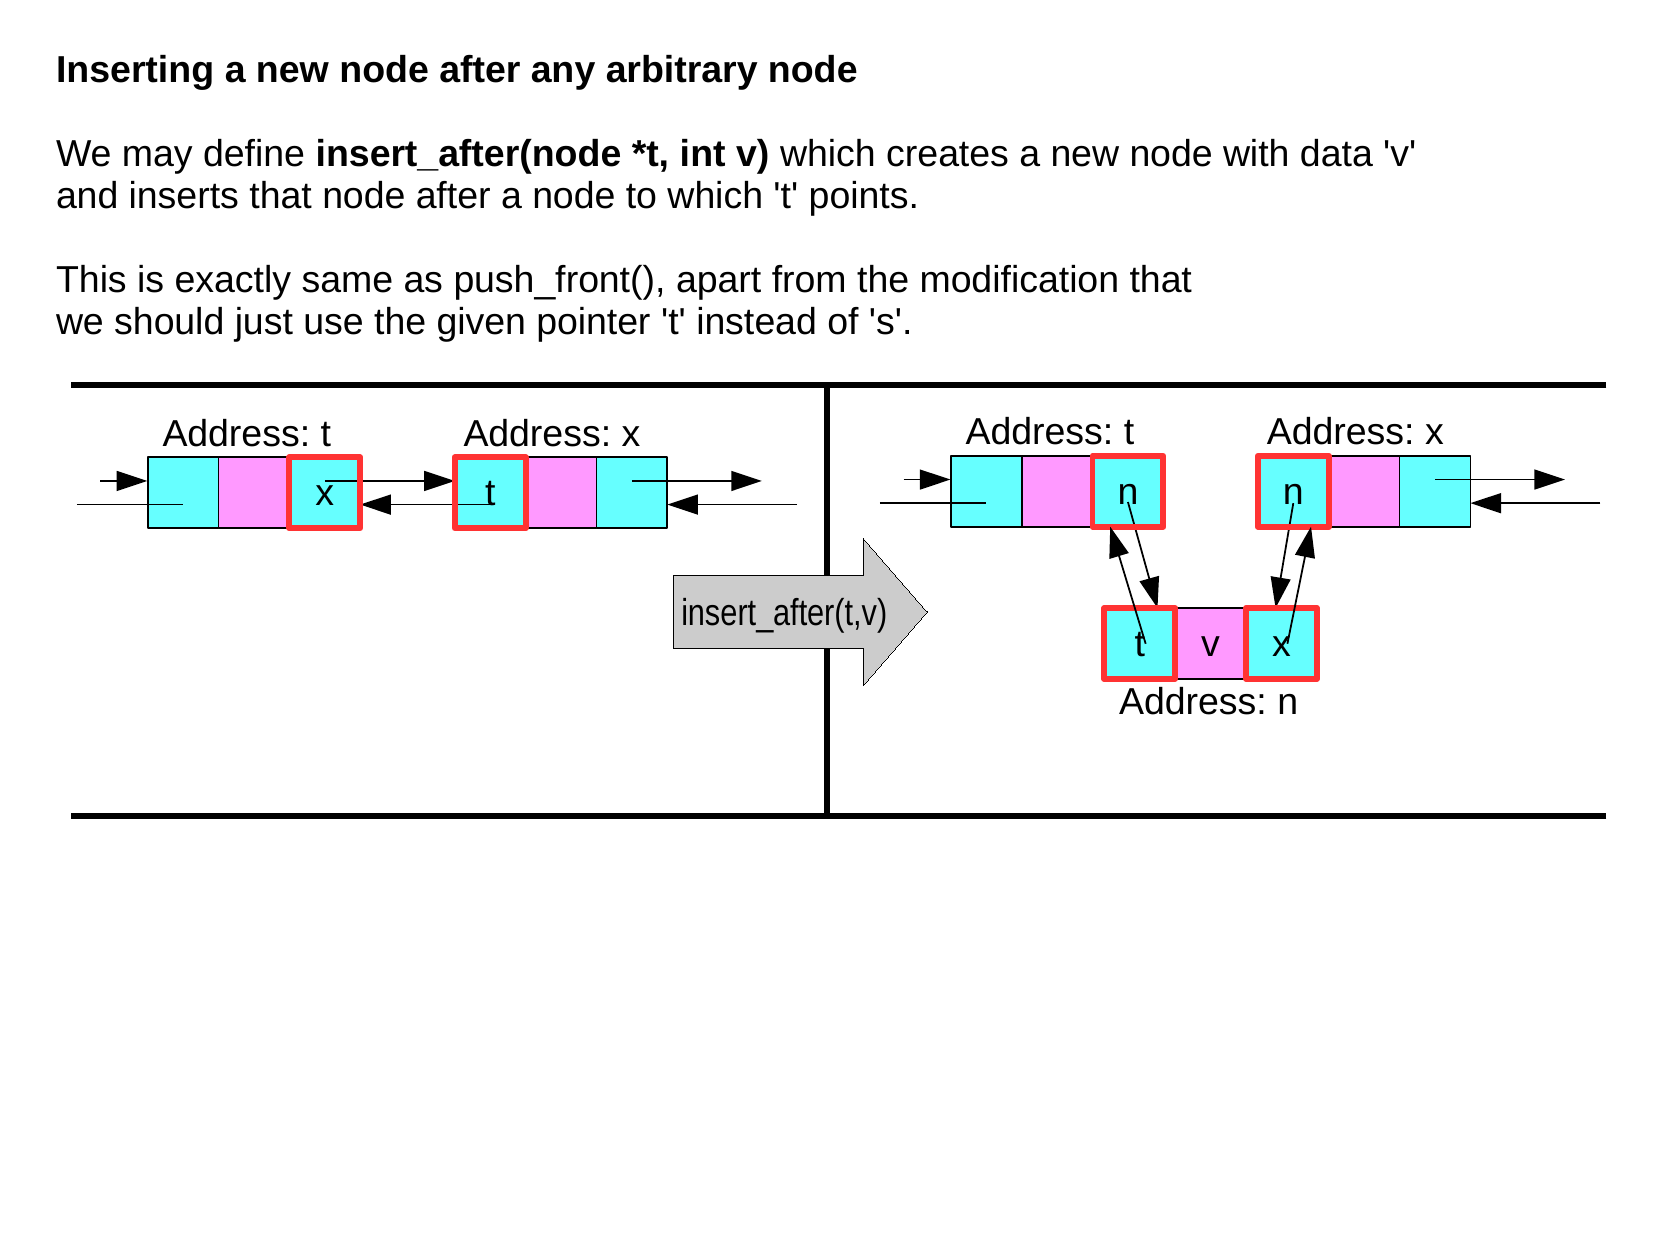

Inserting a new node after any arbitrary node
We may define insert_after(node *t, int v) which creates a new node with data 'v'
and inserts that node after a node to which 't' points.
This is exactly same as push_front(), apart from the modification that
we should just use the given pointer 't' instead of 's'.
Address: t
Address: x
Address: t
Address: x
n
n
x
t
insert_after(t,v)
t
v
x
Address: n